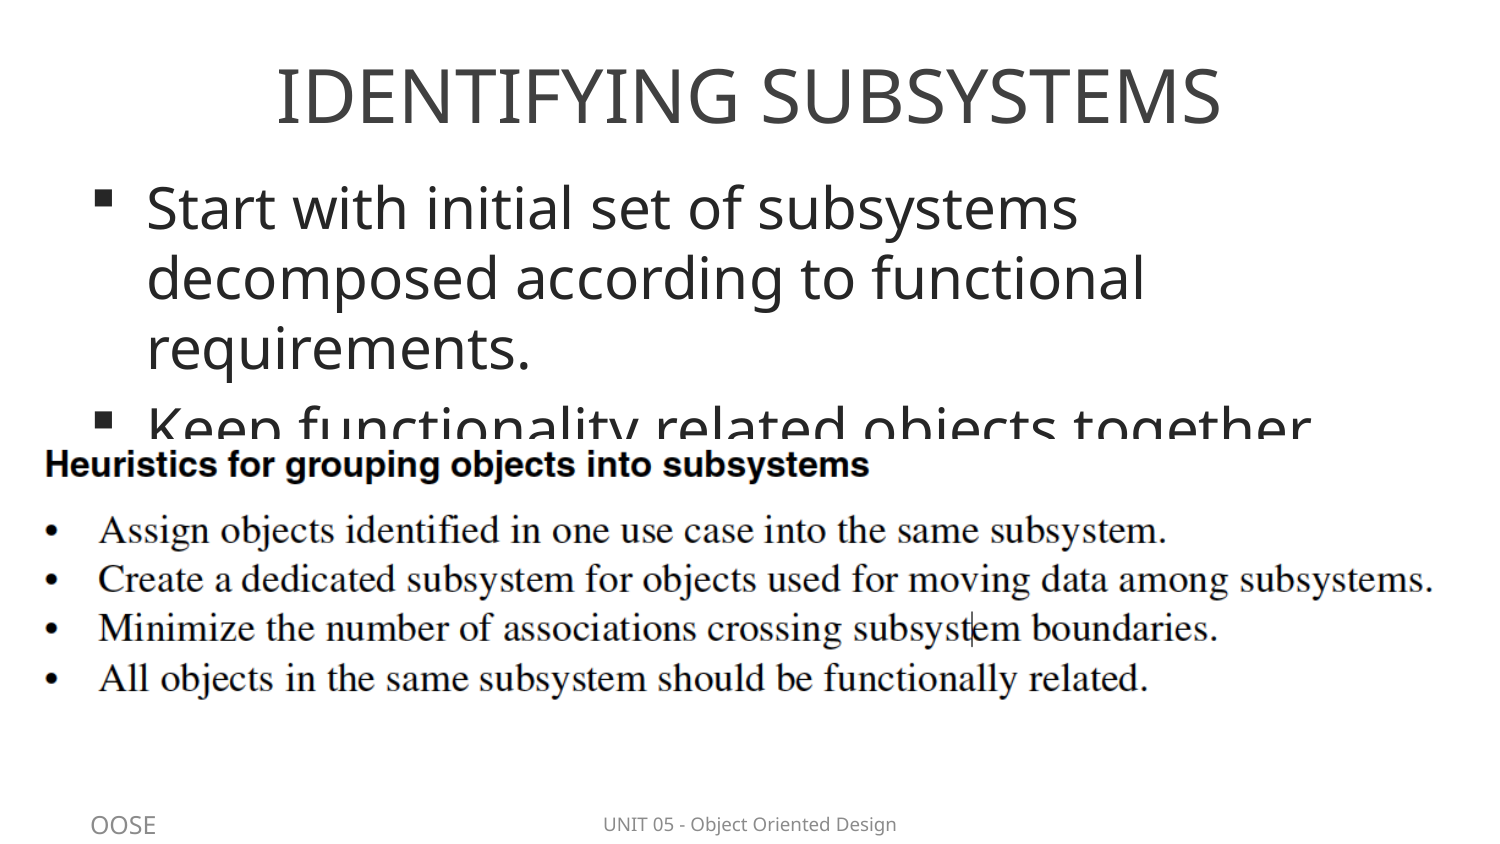

# Identifying subsystems
Start with initial set of subsystems decomposed according to functional requirements.
Keep functionality related objects together
OOSE
UNIT 05 - Object Oriented Design